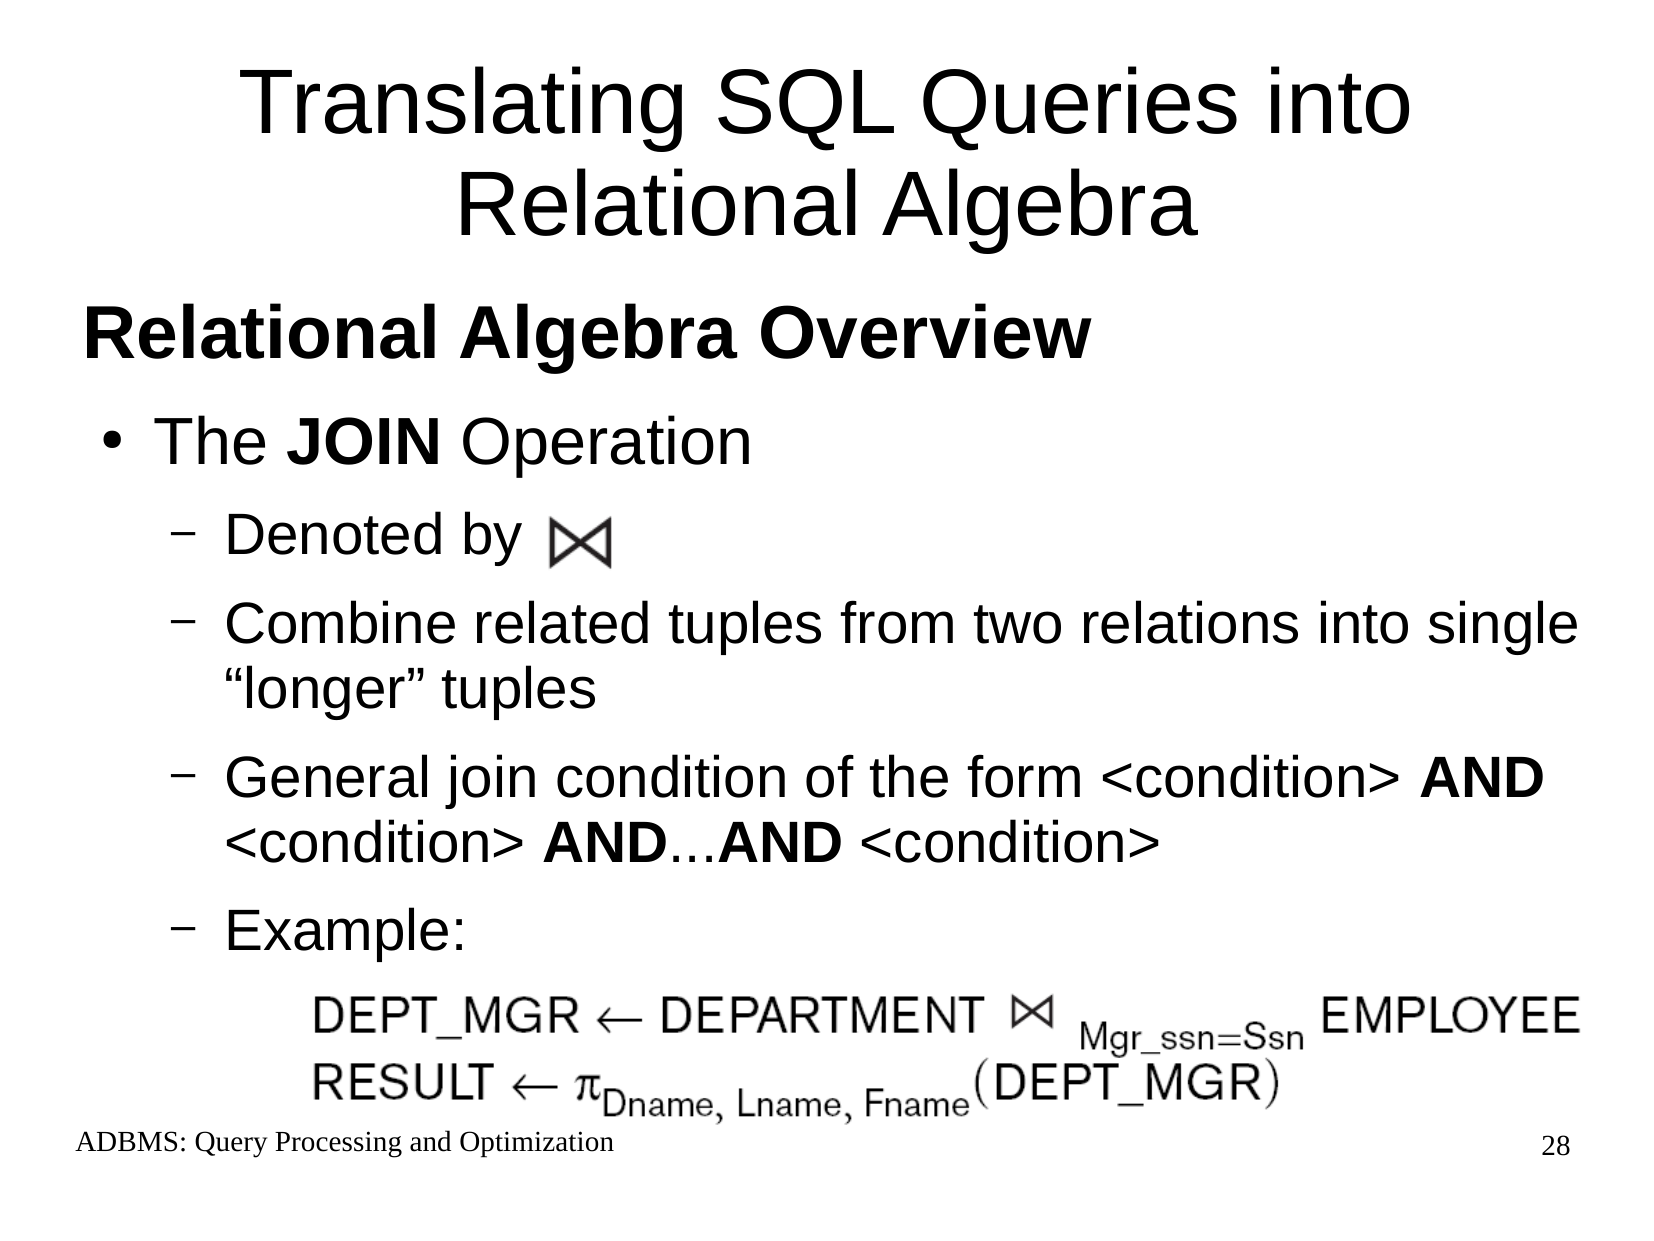

# Translating SQL Queries into Relational Algebra
Relational Algebra Overview
The JOIN Operation
Denoted by
Combine related tuples from two relations into single “longer” tuples
General join condition of the form <condition> AND <condition> AND...AND <condition>
Example: